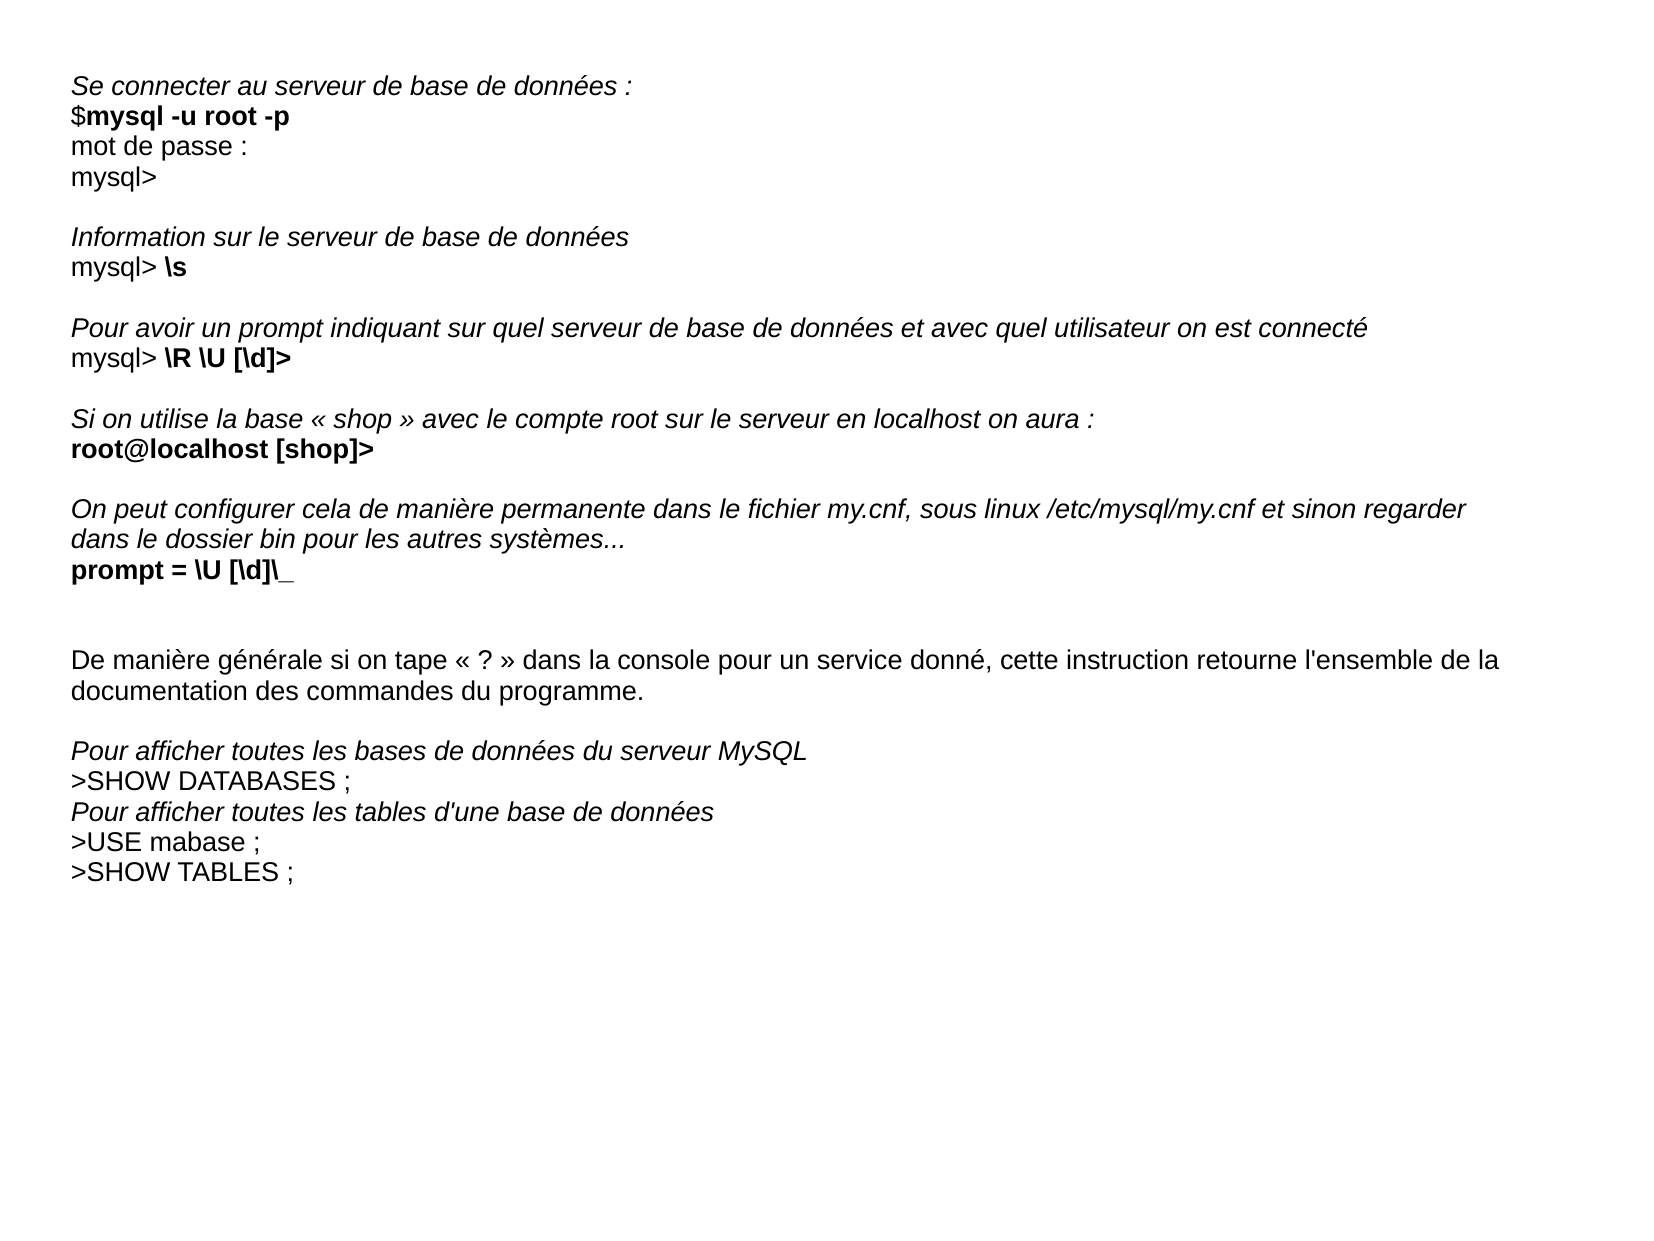

# Se connecter au serveur de base de données :
$mysql -u root -p
mot de passe :
mysql>
Information sur le serveur de base de données
mysql> \s
Pour avoir un prompt indiquant sur quel serveur de base de données et avec quel utilisateur on est connecté
mysql> \R \U [\d]>
Si on utilise la base « shop » avec le compte root sur le serveur en localhost on aura :
root@localhost [shop]>
On peut configurer cela de manière permanente dans le fichier my.cnf, sous linux /etc/mysql/my.cnf et sinon regarder dans le dossier bin pour les autres systèmes...
prompt = \U [\d]\_
De manière générale si on tape « ? » dans la console pour un service donné, cette instruction retourne l'ensemble de la documentation des commandes du programme.
Pour afficher toutes les bases de données du serveur MySQL
>SHOW DATABASES ;
Pour afficher toutes les tables d'une base de données
>USE mabase ;
>SHOW TABLES ;